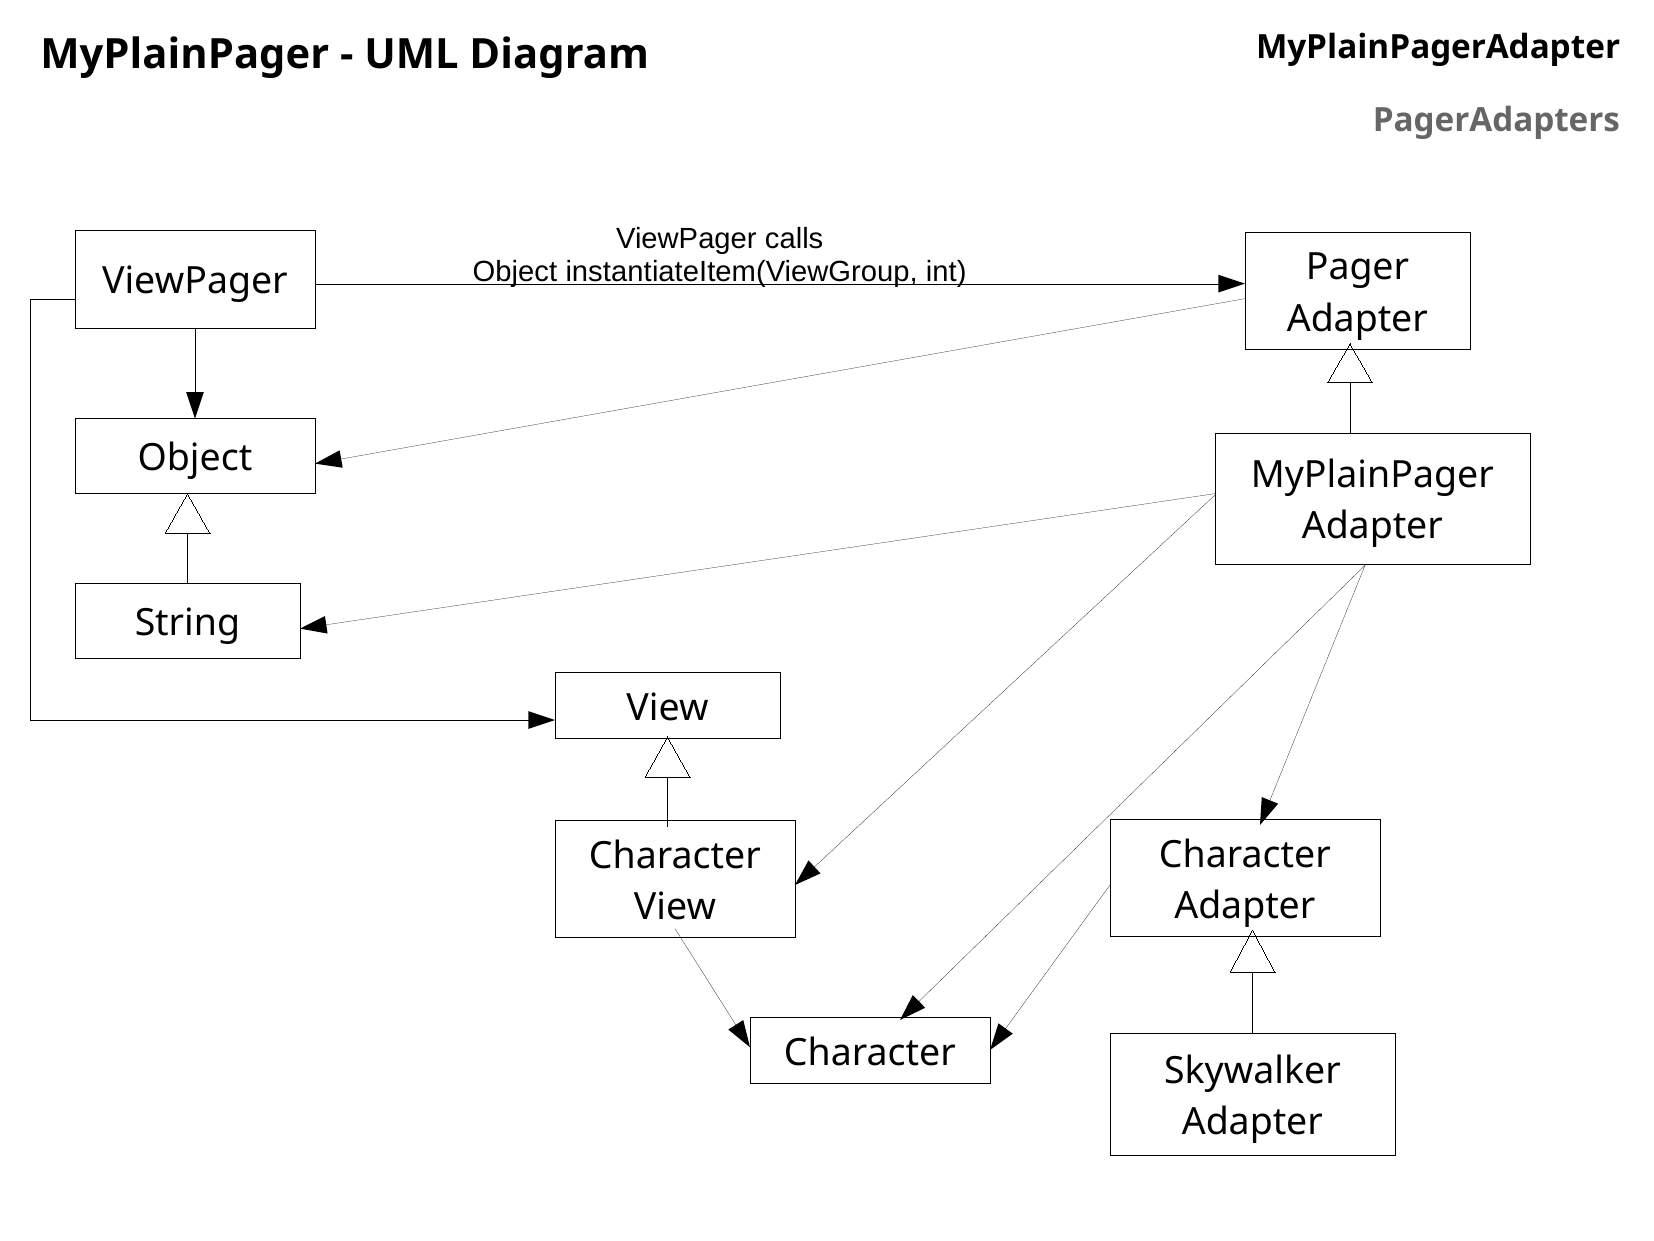

| MyPlainPager - UML Diagram | MyPlainPagerAdapter |
| --- | --- |
| | PagerAdapters |
MyPlainPagerAdapter - UML diagram
ViewPager calls
Object instantiateItem(ViewGroup, int)
ViewPager
Pager
Adapter
MyPlainPager
Adapter
String
Object
Character
Adapter
Character
View
Character
View
Skywalker
Adapter